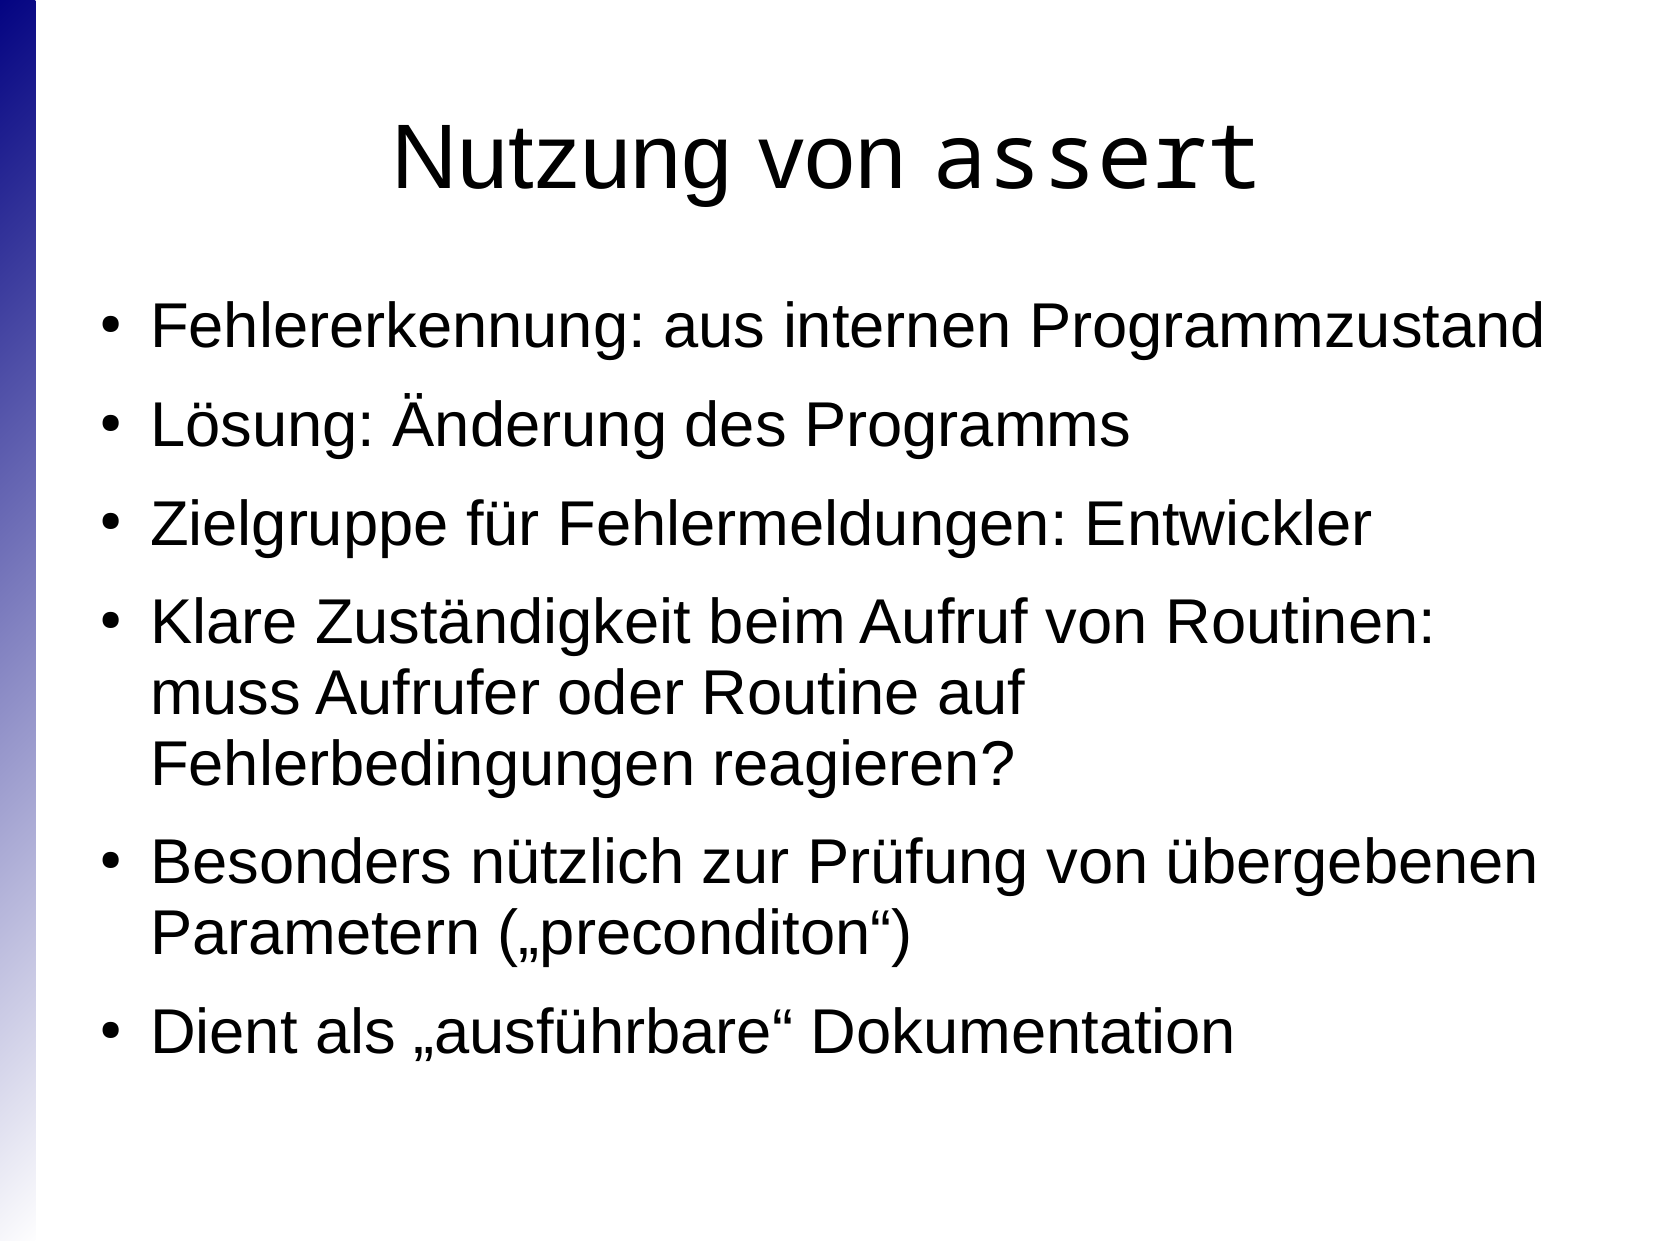

# Nutzung von assert
Fehlererkennung: aus internen Programmzustand
Lösung: Änderung des Programms
Zielgruppe für Fehlermeldungen: Entwickler
Klare Zuständigkeit beim Aufruf von Routinen: muss Aufrufer oder Routine auf Fehlerbedingungen reagieren?
Besonders nützlich zur Prüfung von übergebenen Parametern („preconditon“)
Dient als „ausführbare“ Dokumentation